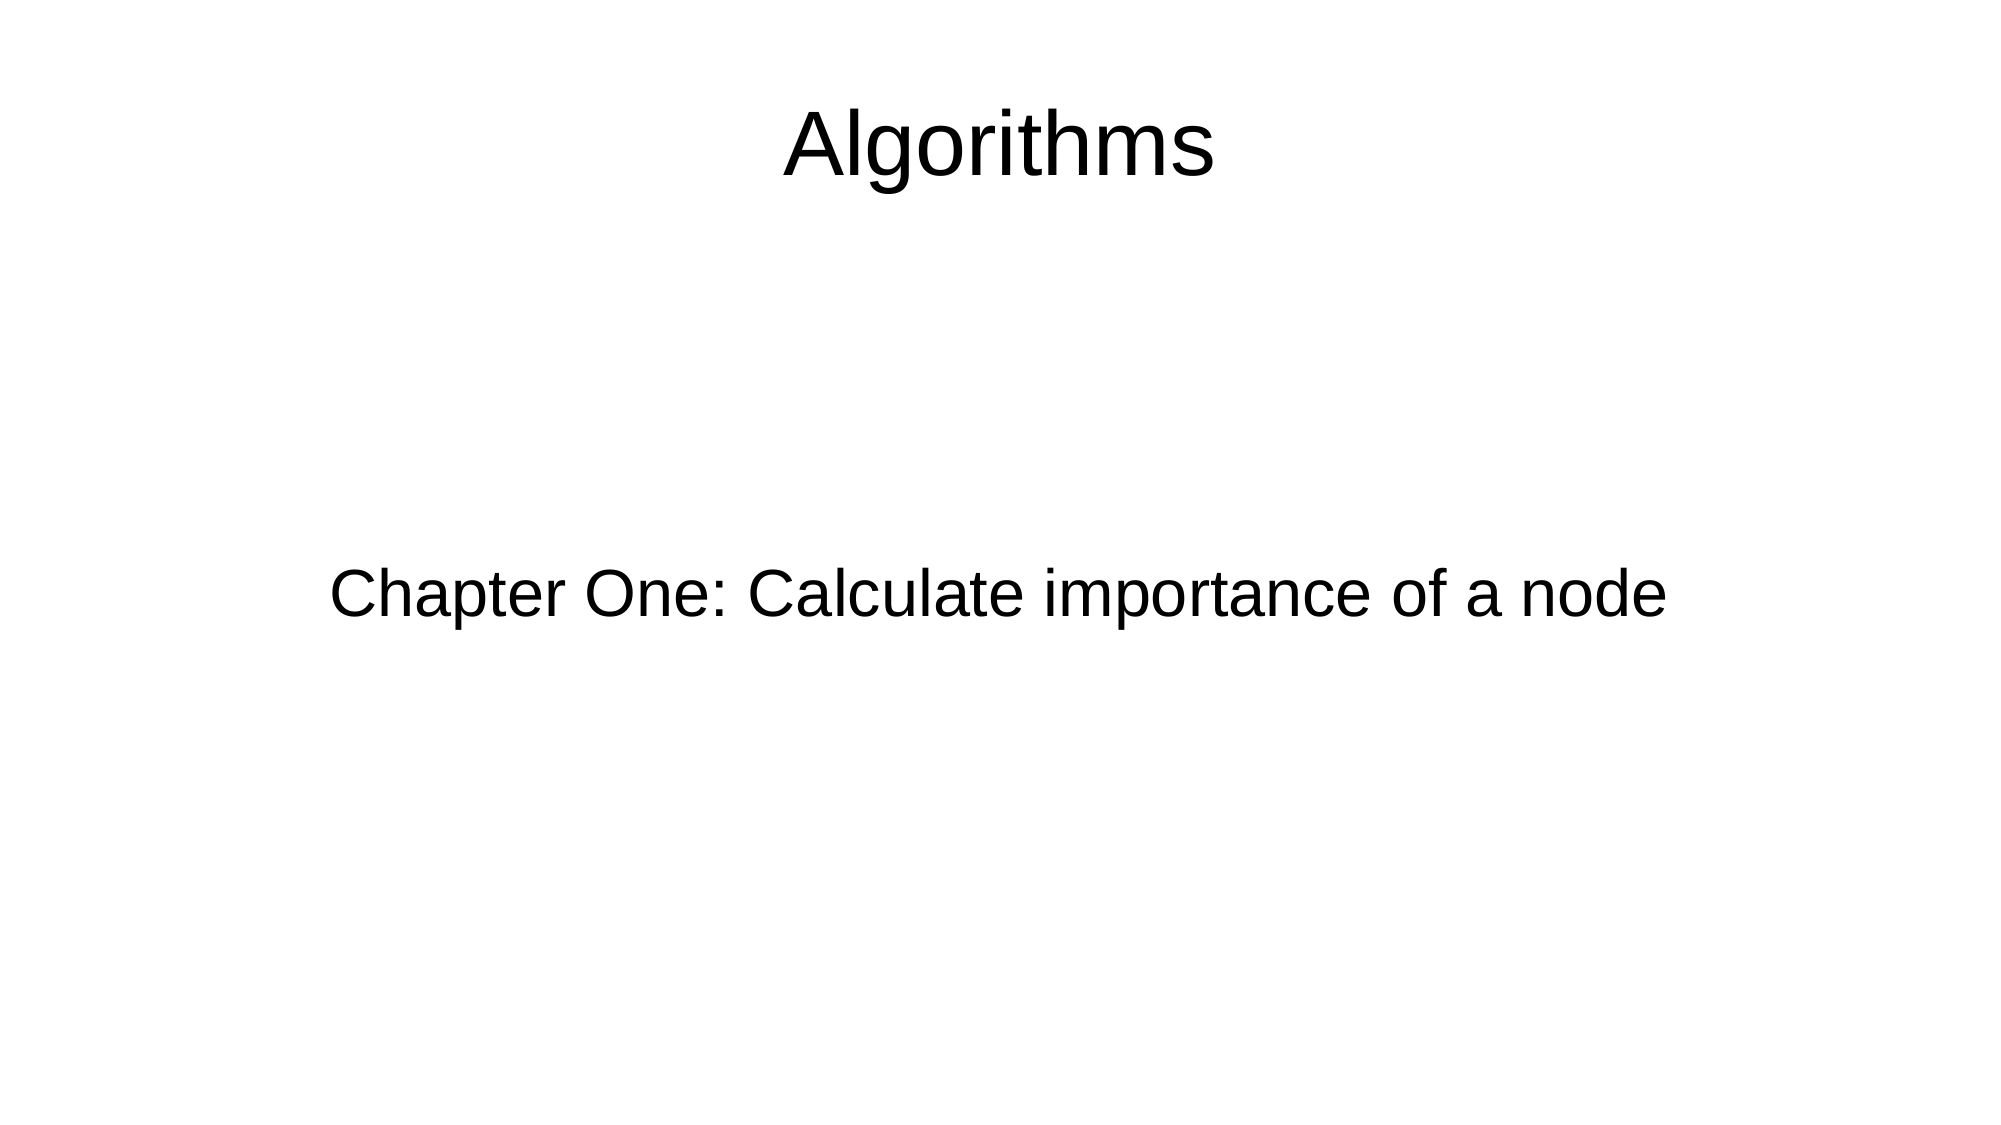

Algorithms
Chapter One: Calculate importance of a node